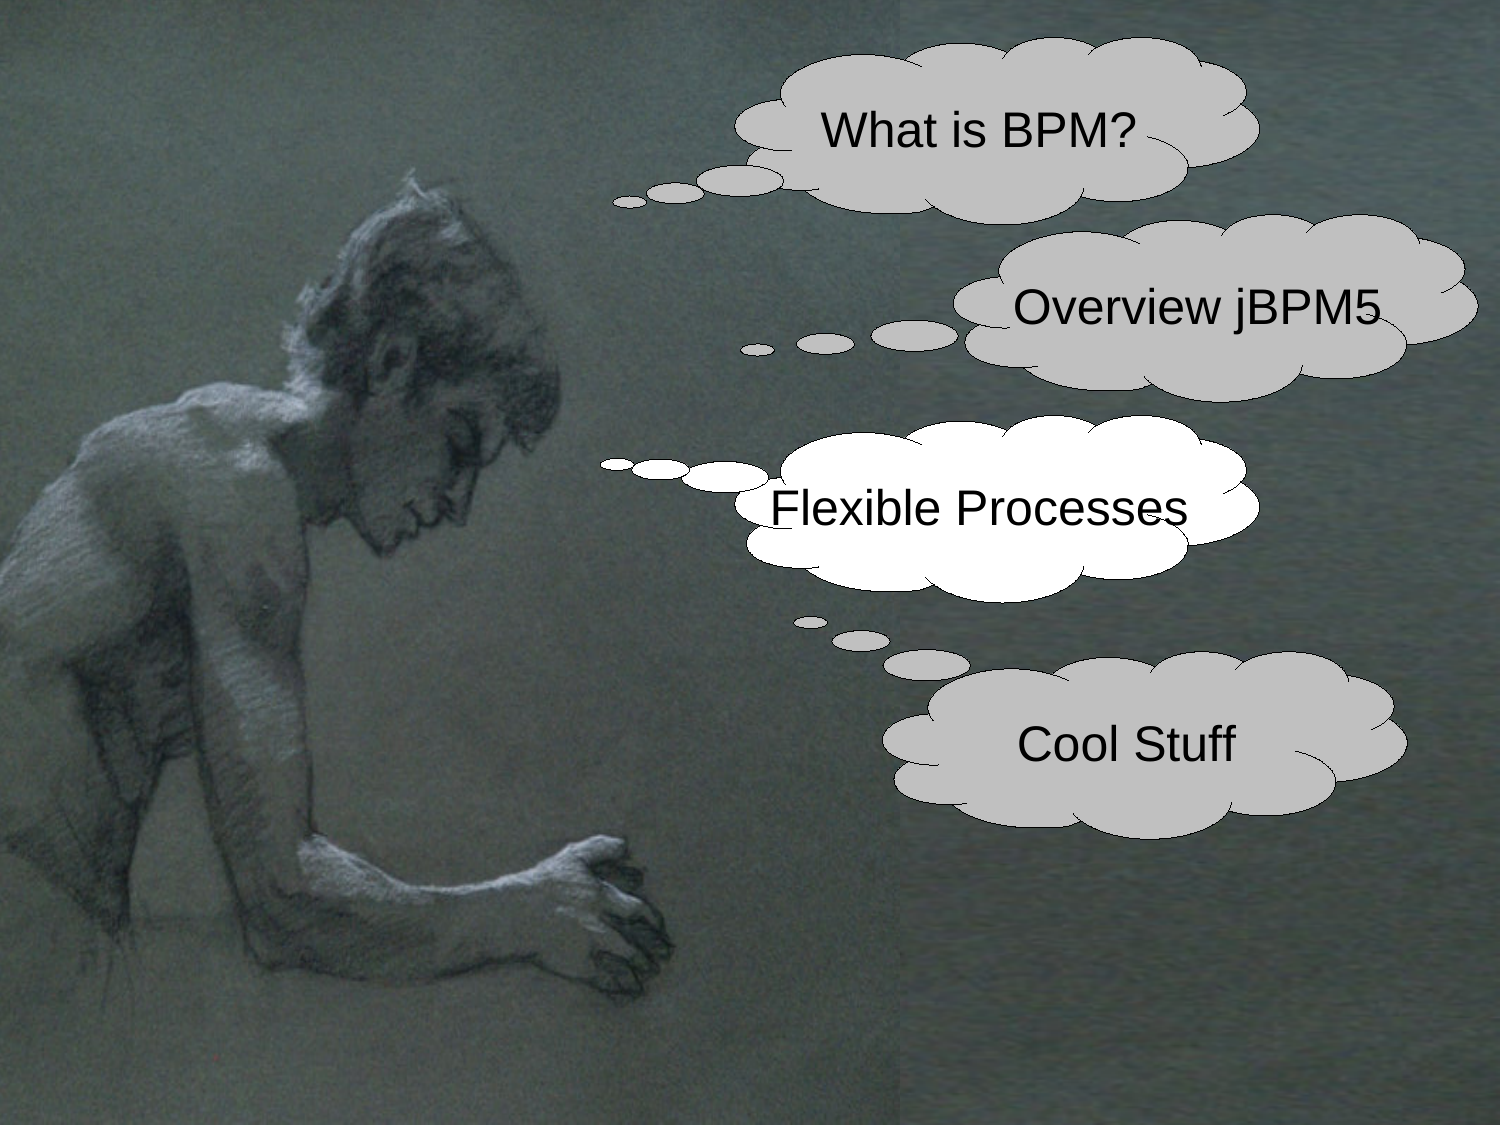

What is BPM?
Overview jBPM5
Flexible Processes
Cool Stuff